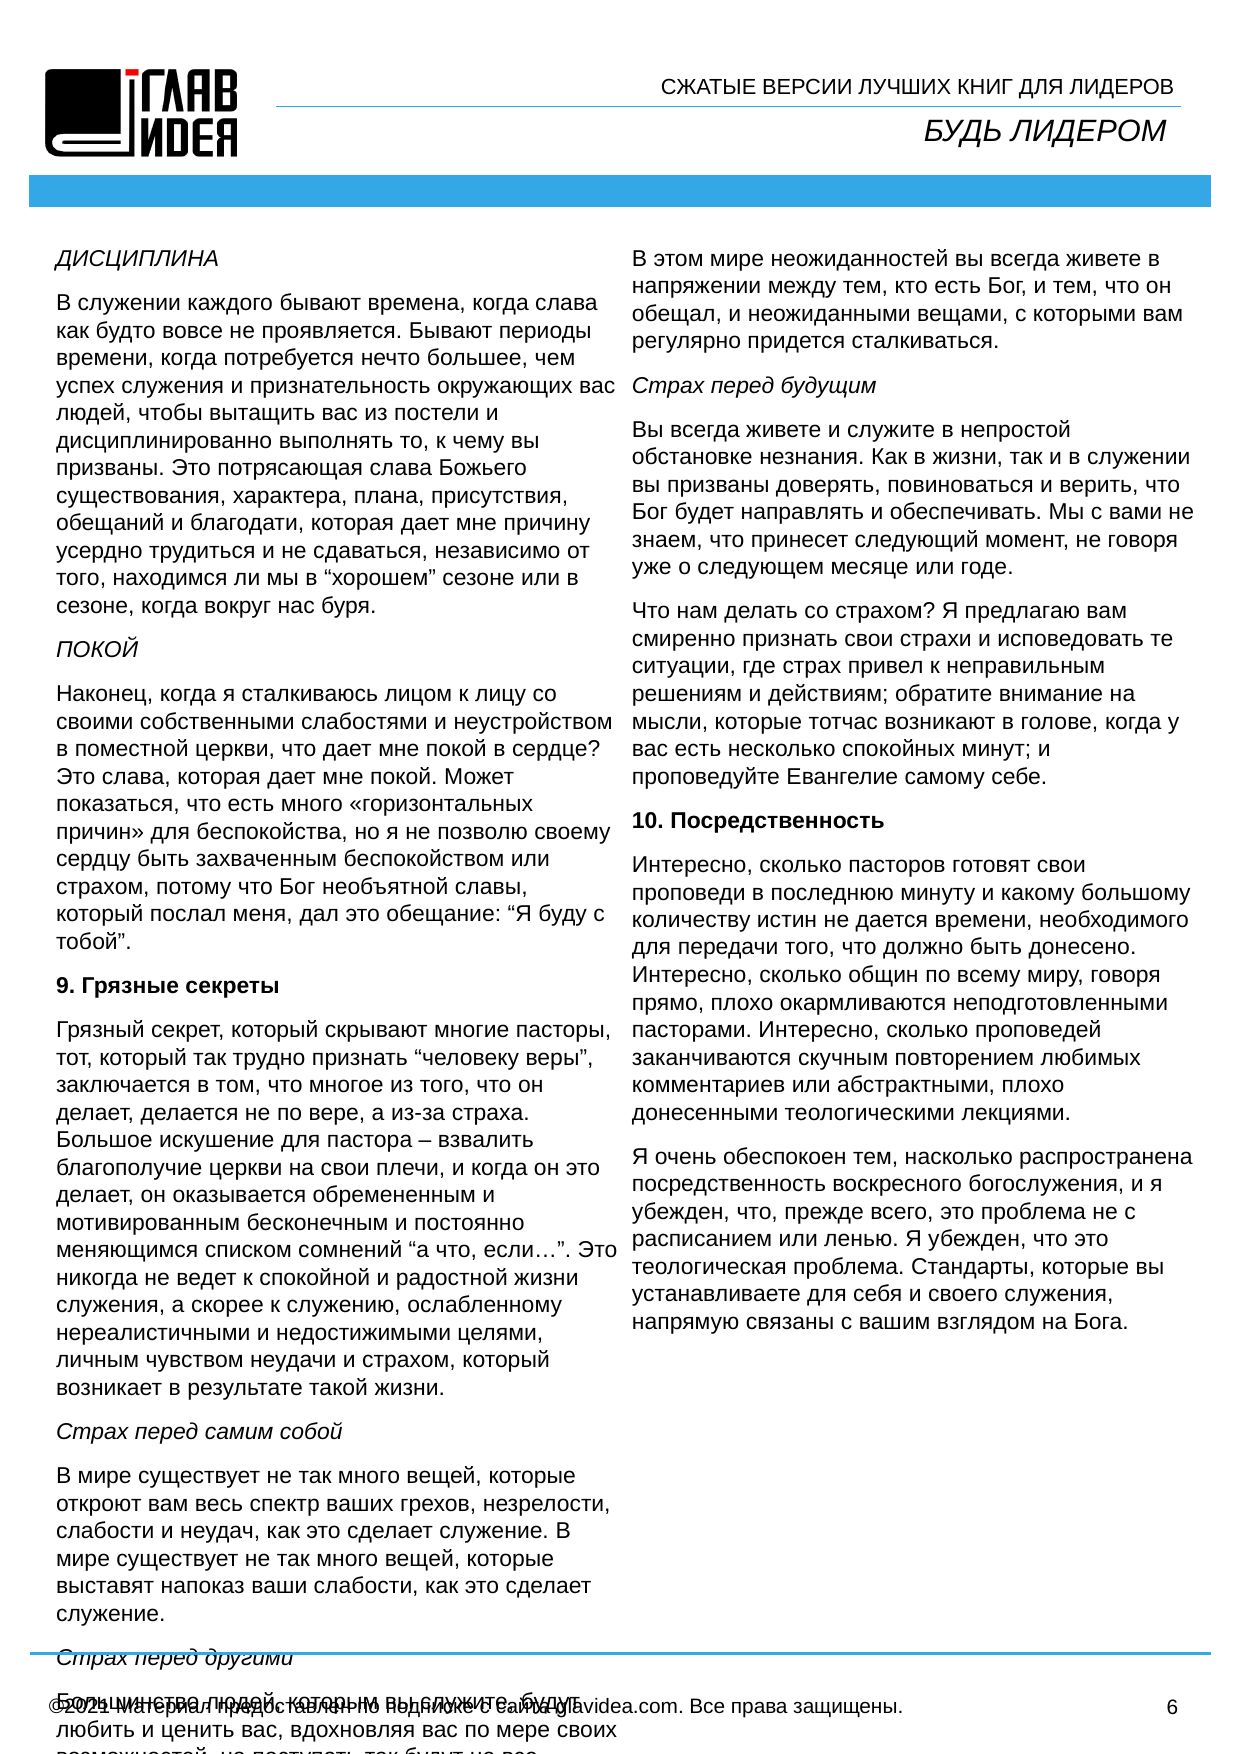

# СЖАТЫЕ ВЕРСИИ ЛУЧШИХ КНИГ ДЛЯ ЛИДЕРОВ
БУДЬ ЛИДЕРОМ
ДИСЦИПЛИНА
В служении каждого бывают времена, когда слава как будто вовсе не проявляется. Бывают периоды времени, когда потребуется нечто большее, чем успех служения и признательность окружающих вас людей, чтобы вытащить вас из постели и дисциплинированно выполнять то, к чему вы призваны. Это потрясающая слава Божьего существования, характера, плана, присутствия, обещаний и благодати, которая дает мне причину усердно трудиться и не сдаваться, независимо от того, находимся ли мы в “хорошем” сезоне или в сезоне, когда вокруг нас буря.
ПОКОЙ
Наконец, когда я сталкиваюсь лицом к лицу со своими собственными слабостями и неустройством в поместной церкви, что дает мне покой в сердце? Это слава, которая дает мне покой. Может показаться, что есть много «горизонтальных причин» для беспокойства, но я не позволю своему сердцу быть захваченным беспокойством или страхом, потому что Бог необъятной славы, который послал меня, дал это обещание: “Я буду с тобой”.
9. Грязные секреты
Грязный секрет, который скрывают многие пасторы, тот, который так трудно признать “человеку веры”, заключается в том, что многое из того, что он делает, делается не по вере, а из-за страха. Большое искушение для пастора – взвалить благополучие церкви на свои плечи, и когда он это делает, он оказывается обремененным и мотивированным бесконечным и постоянно меняющимся списком сомнений “а что, если…”. Это никогда не ведет к спокойной и радостной жизни служения, а скорее к служению, ослабленному нереалистичными и недостижимыми целями, личным чувством неудачи и страхом, который возникает в результате такой жизни.
Страх перед самим собой
В мире существует не так много вещей, которые откроют вам весь спектр ваших грехов, незрелости, слабости и неудач, как это сделает служение. В мире существует не так много вещей, которые выставят напоказ ваши слабости, как это сделает служение.
Страх перед другими
Большинство людей, которым вы служите, будут любить и ценить вас, вдохновляя вас по мере своих возможностей, но поступать так будут не все. Некоторые будут любить вас и иметь свой «прекрасный план» для вашей жизни!
Страх перед обстоятельствами
В этом мире неожиданностей вы всегда живете в напряжении между тем, кто есть Бог, и тем, что он обещал, и неожиданными вещами, с которыми вам регулярно придется сталкиваться.
Страх перед будущим
Вы всегда живете и служите в непростой обстановке незнания. Как в жизни, так и в служении вы призваны доверять, повиноваться и верить, что Бог будет направлять и обеспечивать. Мы с вами не знаем, что принесет следующий момент, не говоря уже о следующем месяце или годе.
Что нам делать со страхом? Я предлагаю вам смиренно признать свои страхи и исповедовать те ситуации, где страх привел к неправильным решениям и действиям; обратите внимание на мысли, которые тотчас возникают в голове, когда у вас есть несколько спокойных минут; и проповедуйте Евангелие самому себе.
10. Посредственность
Интересно, сколько пасторов готовят свои проповеди в последнюю минуту и какому большому количеству истин не дается времени, необходимого для передачи того, что должно быть донесено. Интересно, сколько общин по всему миру, говоря прямо, плохо окармливаются неподготовленными пасторами. Интересно, сколько проповедей заканчиваются скучным повторением любимых комментариев или абстрактными, плохо донесенными теологическими лекциями.
Я очень обеспокоен тем, насколько распространена посредственность воскресного богослужения, и я убежден, что, прежде всего, это проблема не с расписанием или ленью. Я убежден, что это теологическая проблема. Стандарты, которые вы устанавливаете для себя и своего служения, напрямую связаны с вашим взглядом на Бога.
©2021 Материал предоставлен по подписке с сайта glavidea.com. Все права защищены.
6